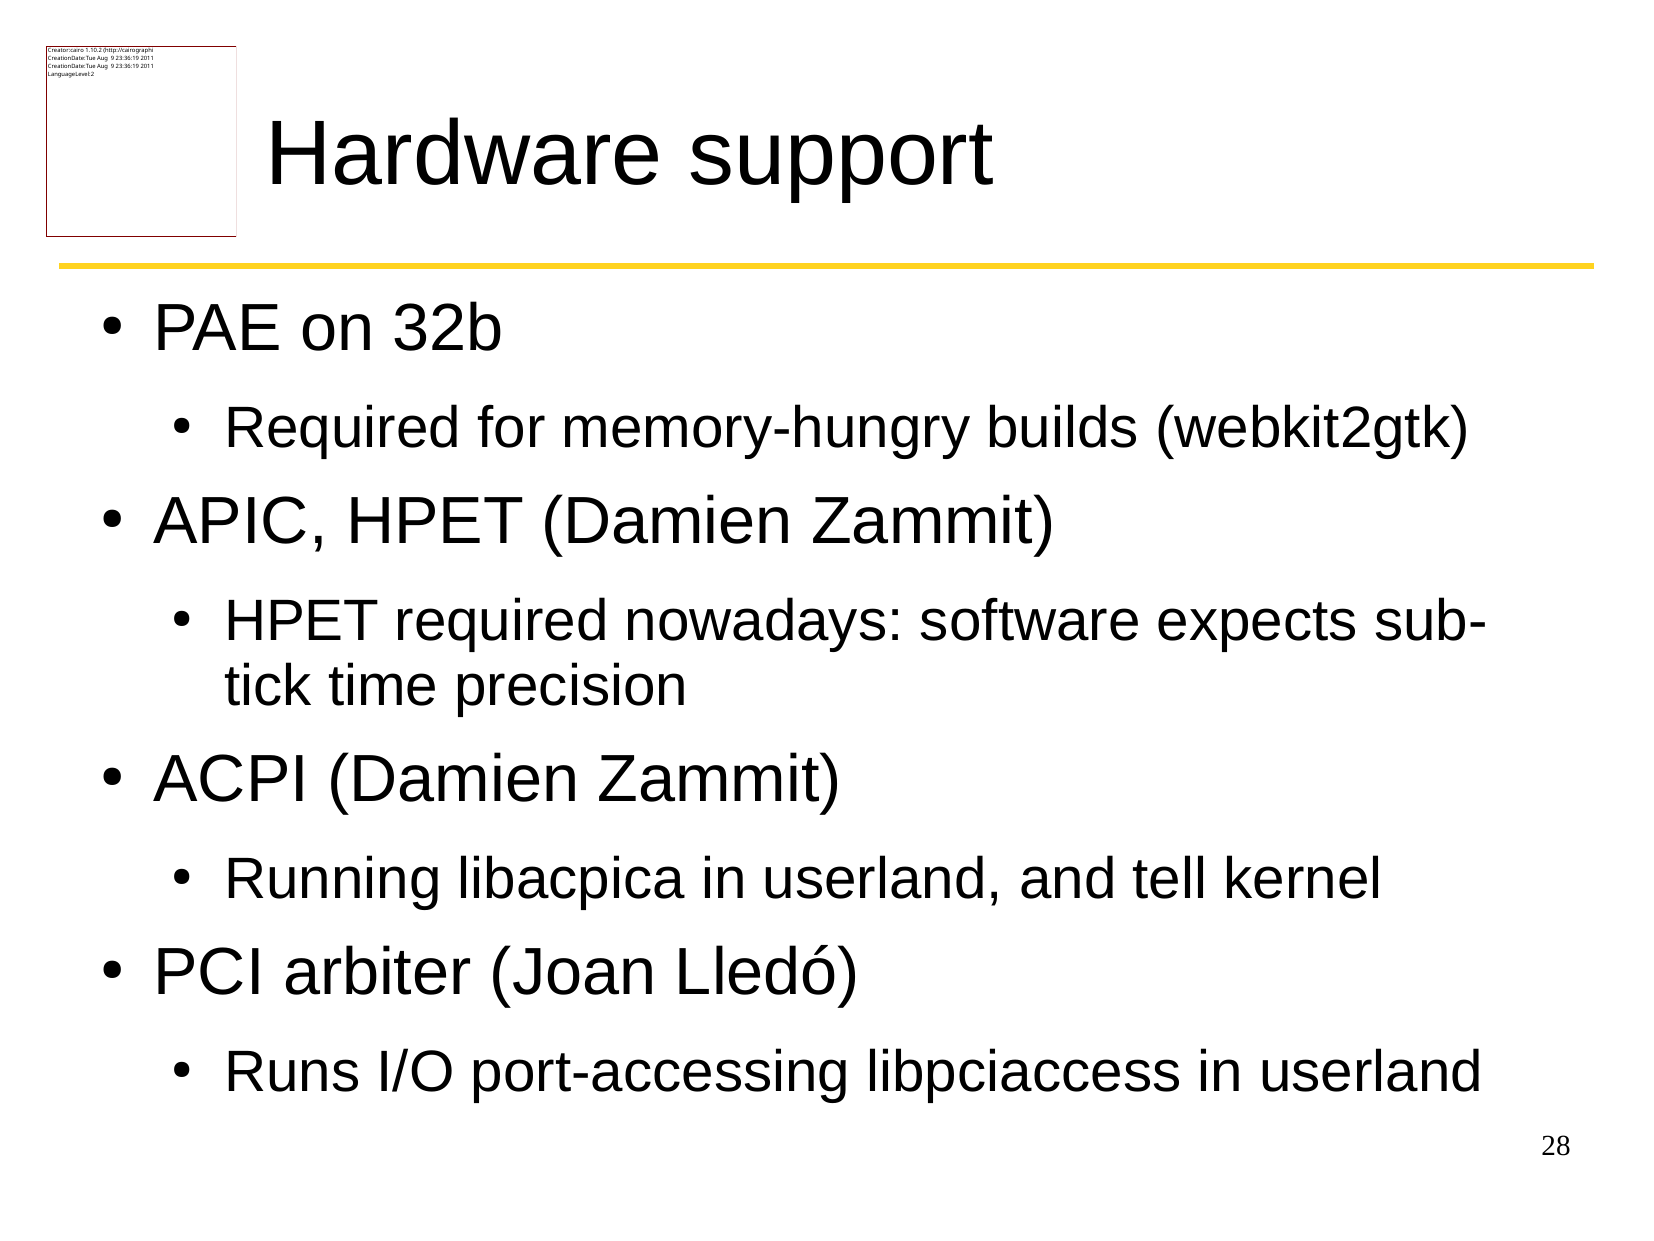

# Hardware support
PAE on 32b
Required for memory-hungry builds (webkit2gtk)
APIC, HPET (Damien Zammit)
HPET required nowadays: software expects sub-tick time precision
ACPI (Damien Zammit)
Running libacpica in userland, and tell kernel
PCI arbiter (Joan Lledó)
Runs I/O port-accessing libpciaccess in userland
28